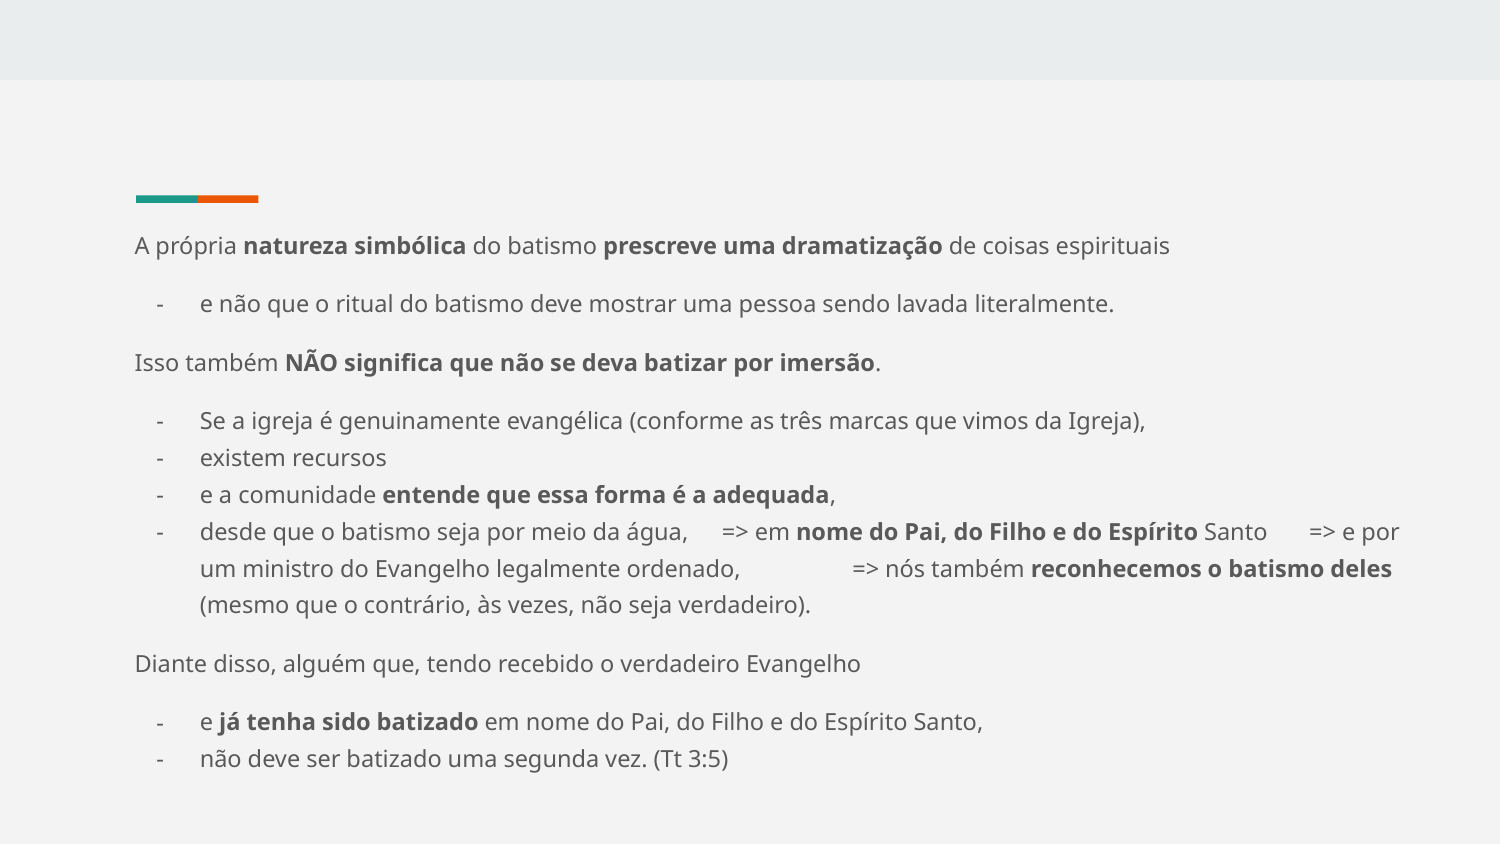

#
A própria natureza simbólica do batismo prescreve uma dramatização de coisas espirituais
e não que o ritual do batismo deve mostrar uma pessoa sendo lavada literalmente.
Isso também NÃO significa que não se deva batizar por imersão.
Se a igreja é genuinamente evangélica (conforme as três marcas que vimos da Igreja),
existem recursos
e a comunidade entende que essa forma é a adequada,
desde que o batismo seja por meio da água, 										=> em nome do Pai, do Filho e do Espírito Santo 									=> e por um ministro do Evangelho legalmente ordenado, 								=> nós também reconhecemos o batismo deles (mesmo que o contrário, às vezes, não seja verdadeiro).
Diante disso, alguém que, tendo recebido o verdadeiro Evangelho
e já tenha sido batizado em nome do Pai, do Filho e do Espírito Santo,
não deve ser batizado uma segunda vez. (Tt 3:5)